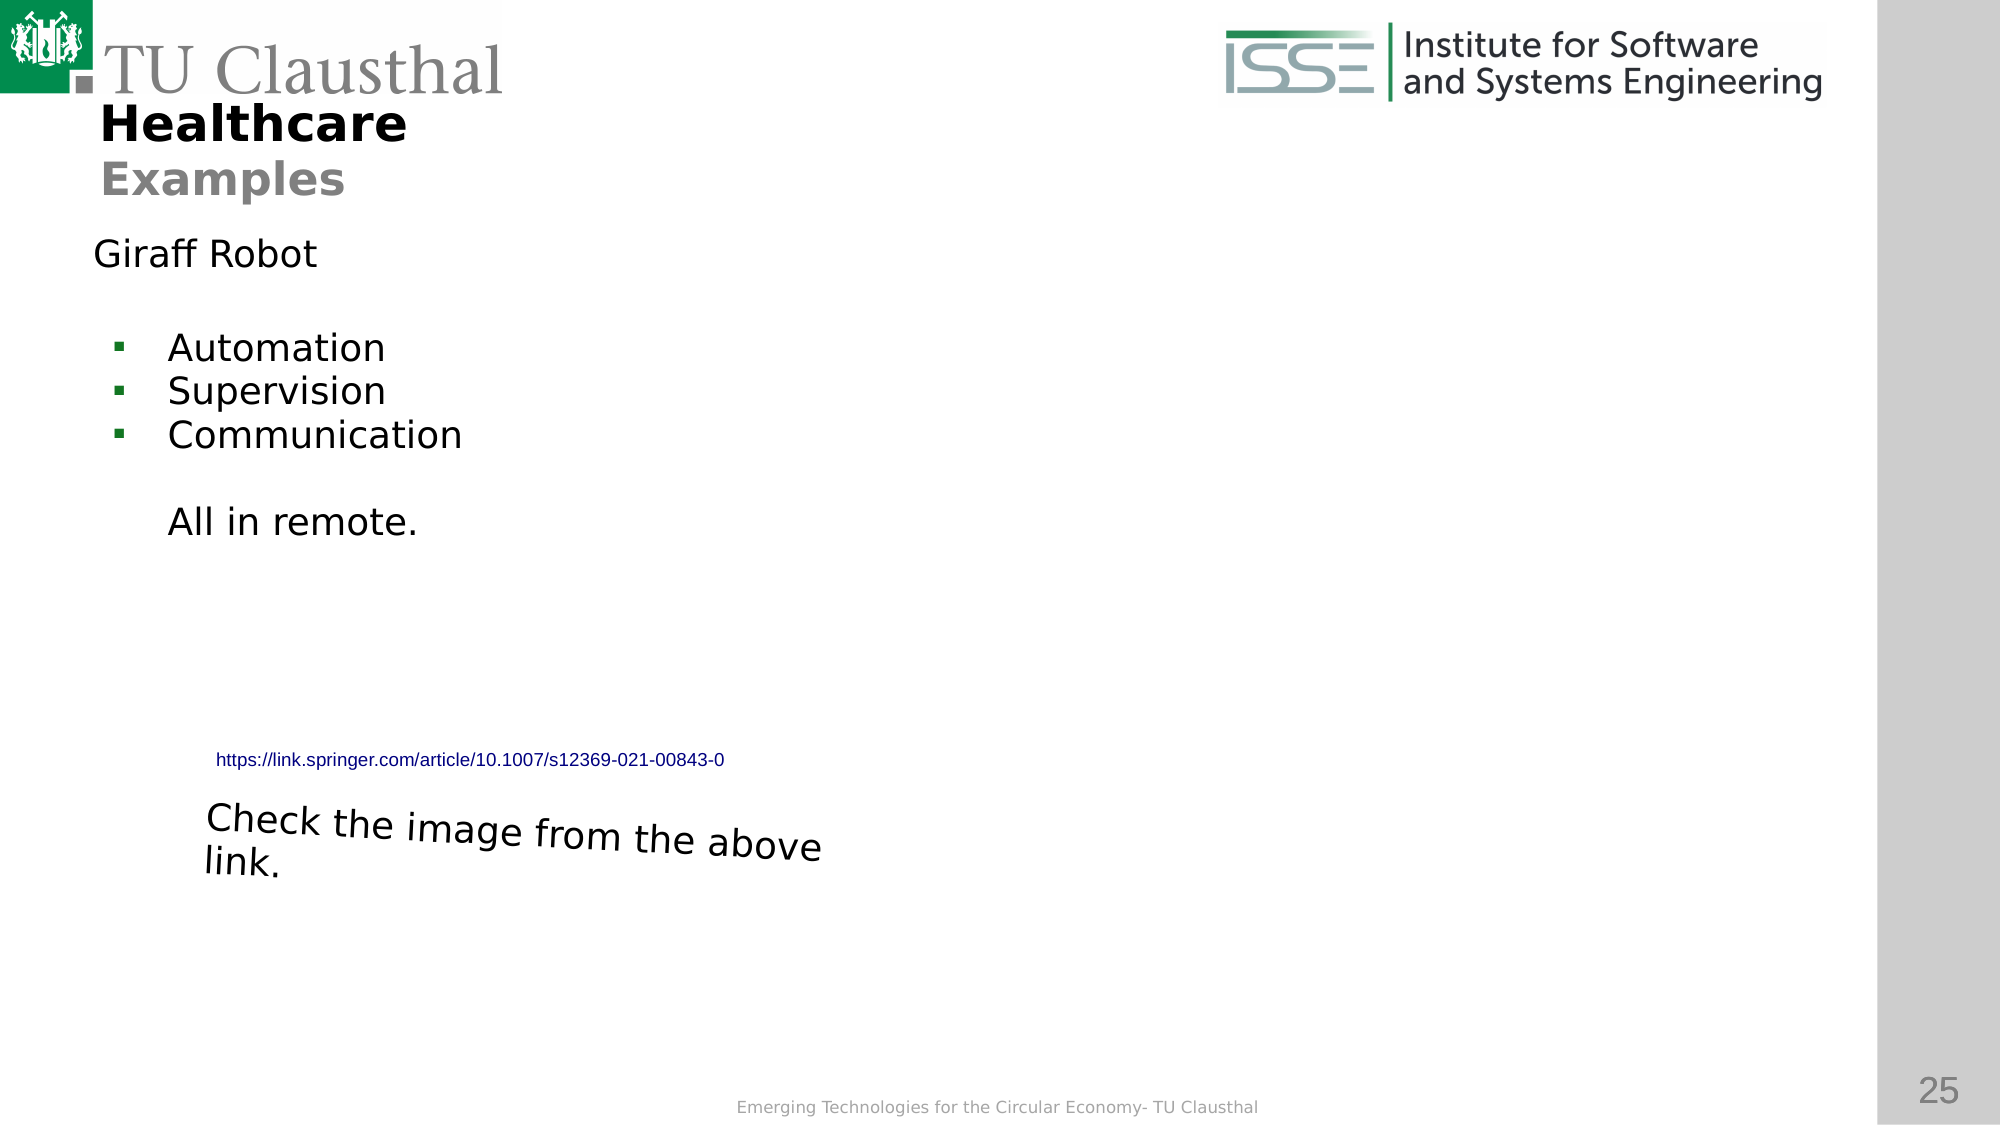

# Healthcare Examples
Giraff Robot
Automation
Supervision
Communication
All in remote.
https://link.springer.com/article/10.1007/s12369-021-00843-0
Check the image from the above link.